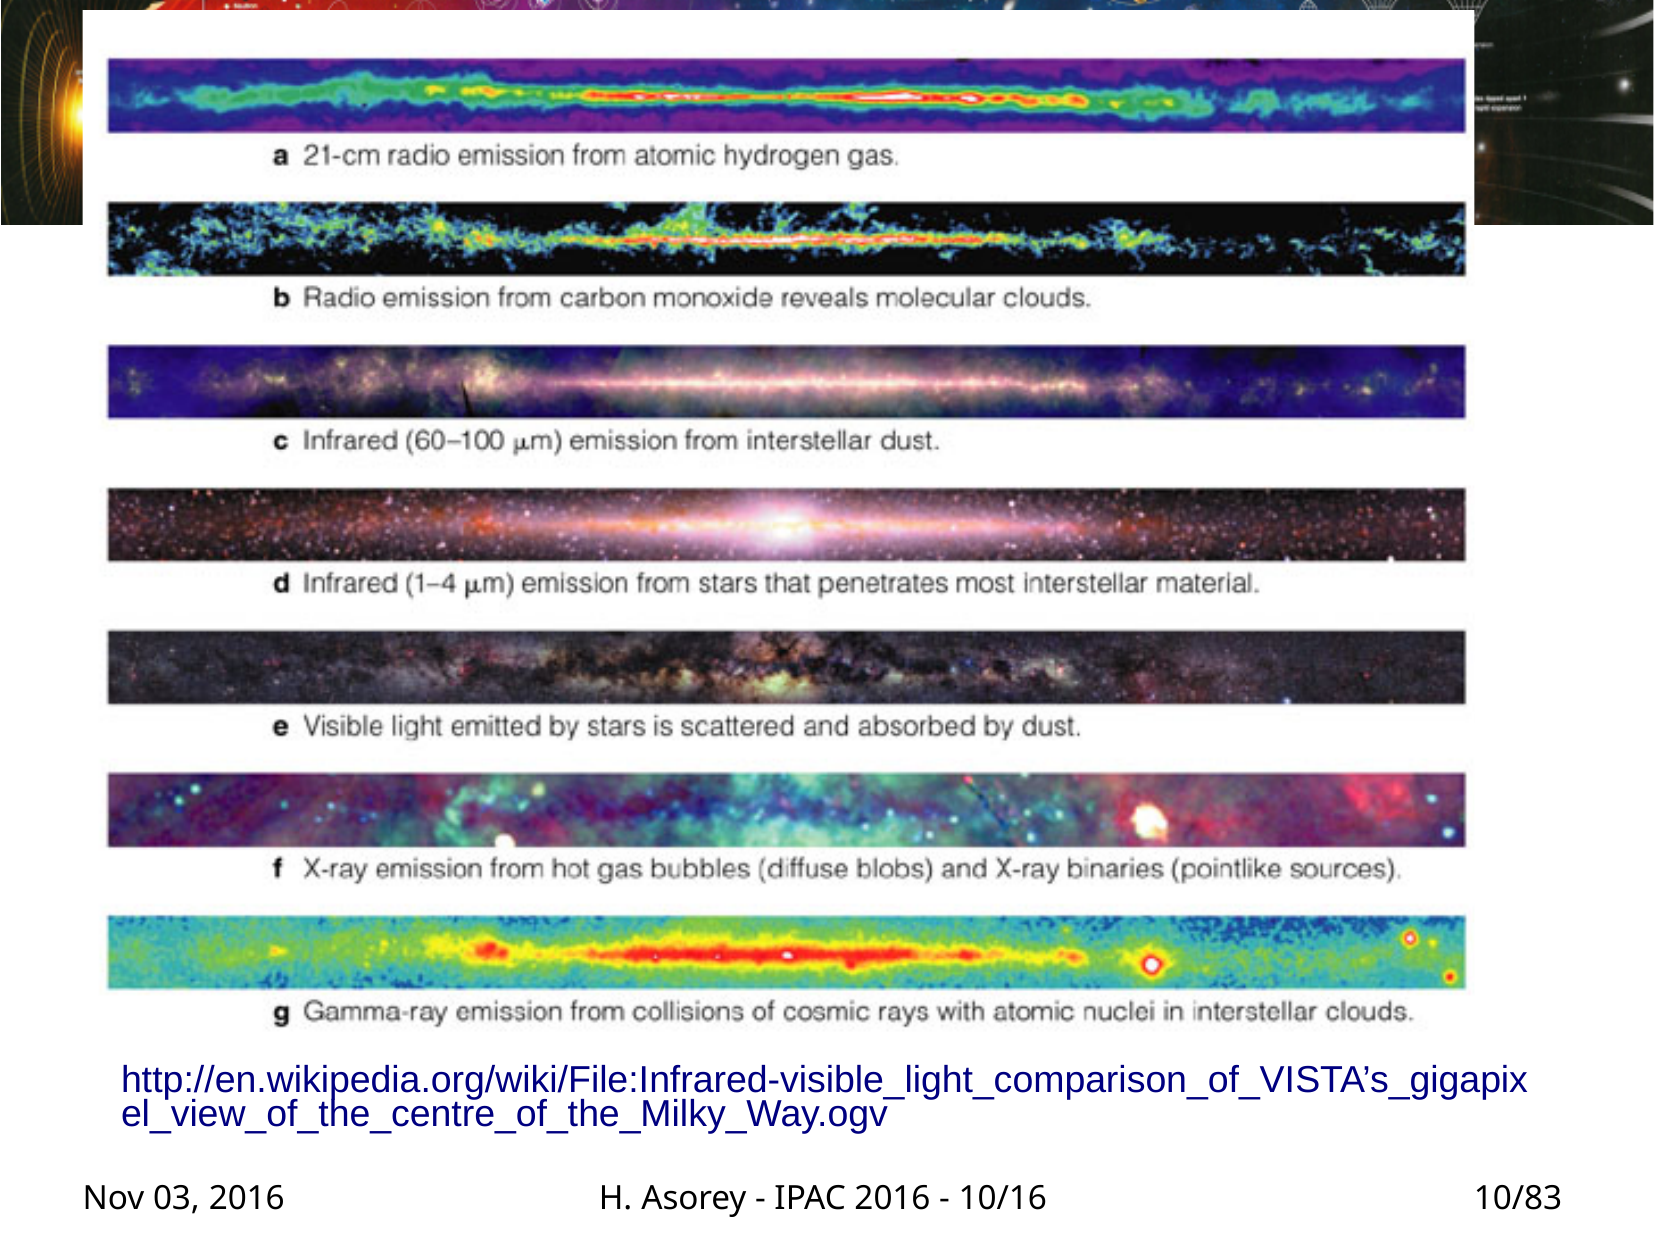

http://en.wikipedia.org/wiki/File:Infrared-visible_light_comparison_of_VISTA’s_gigapixel_view_of_the_centre_of_the_Milky_Way.ogv
Nov 03, 2016
H. Asorey - IPAC 2016 - 10/16
10